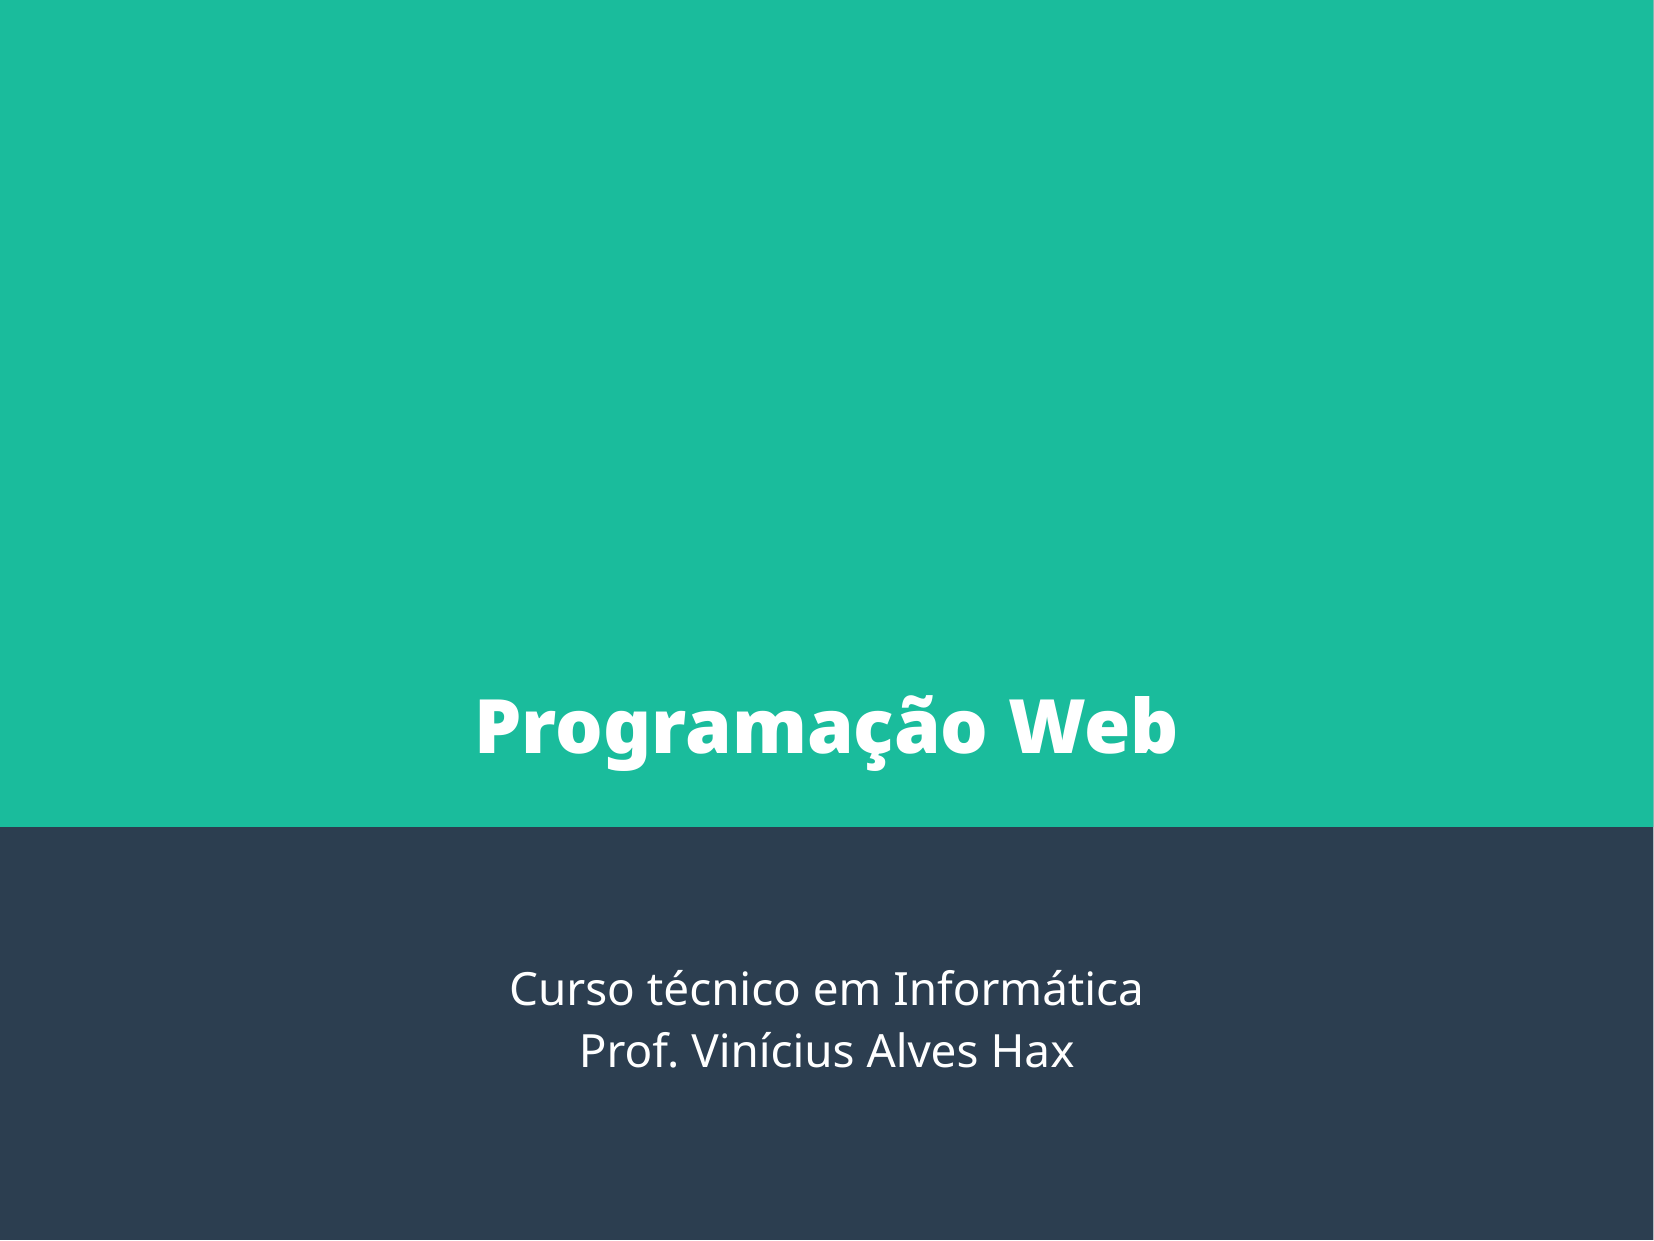

# Programação Web
Curso técnico em Informática
Prof. Vinícius Alves Hax